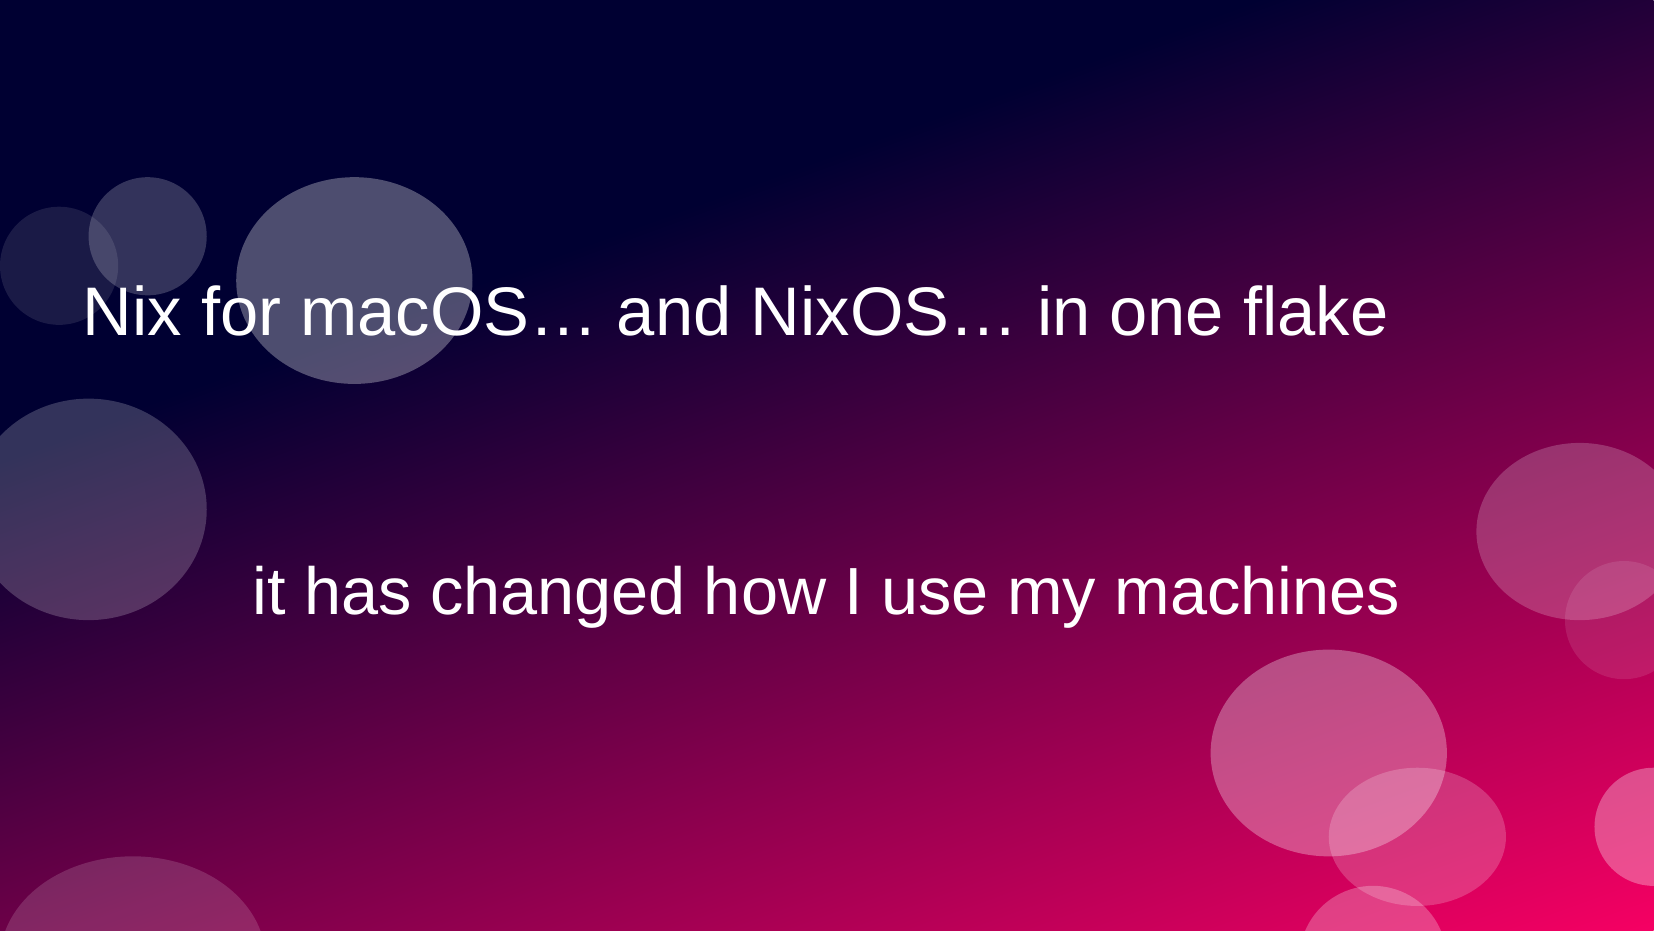

# Nix for macOS… and NixOS… in one flake
it has changed how I use my machines